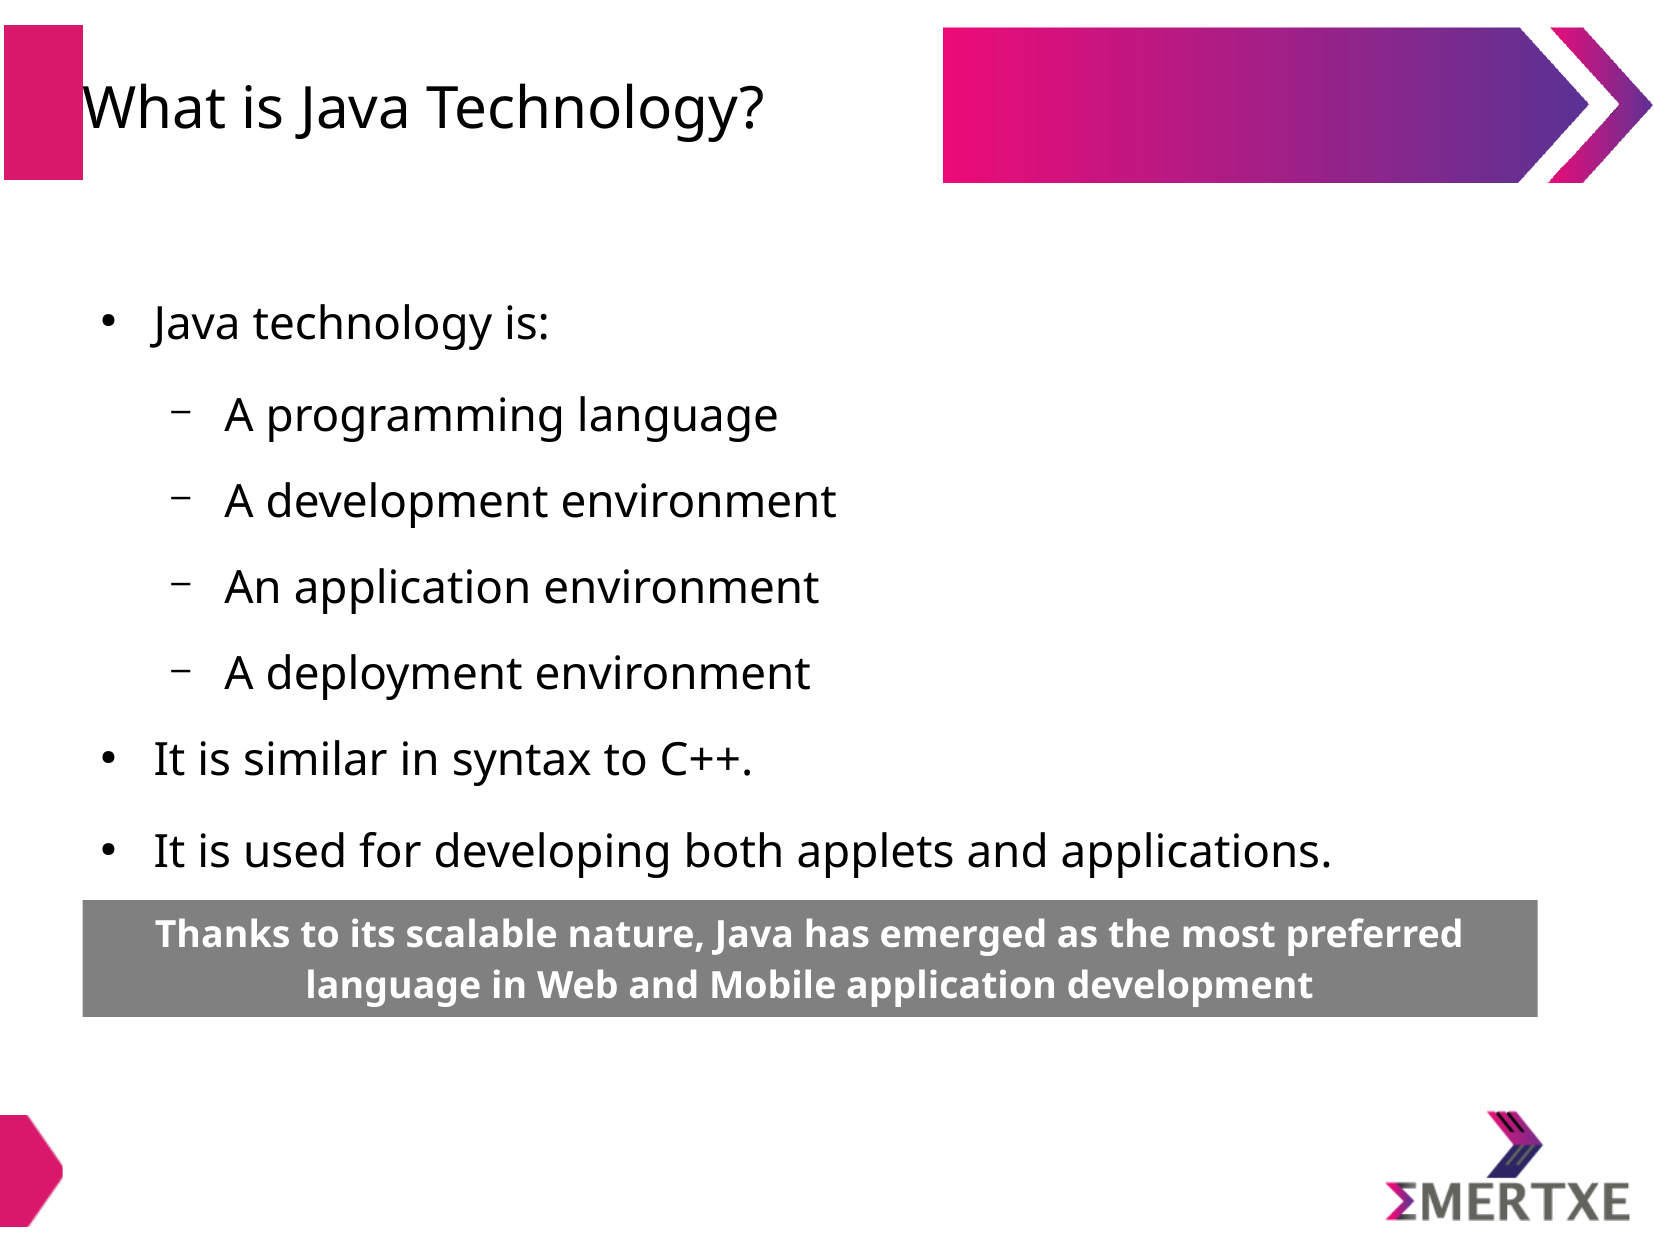

# What is Java Technology?
Java technology is:
A programming language
A development environment
An application environment
A deployment environment
It is similar in syntax to C++.
It is used for developing both applets and applications.
Thanks to its scalable nature, Java has emerged as the most preferred language in Web and Mobile application development